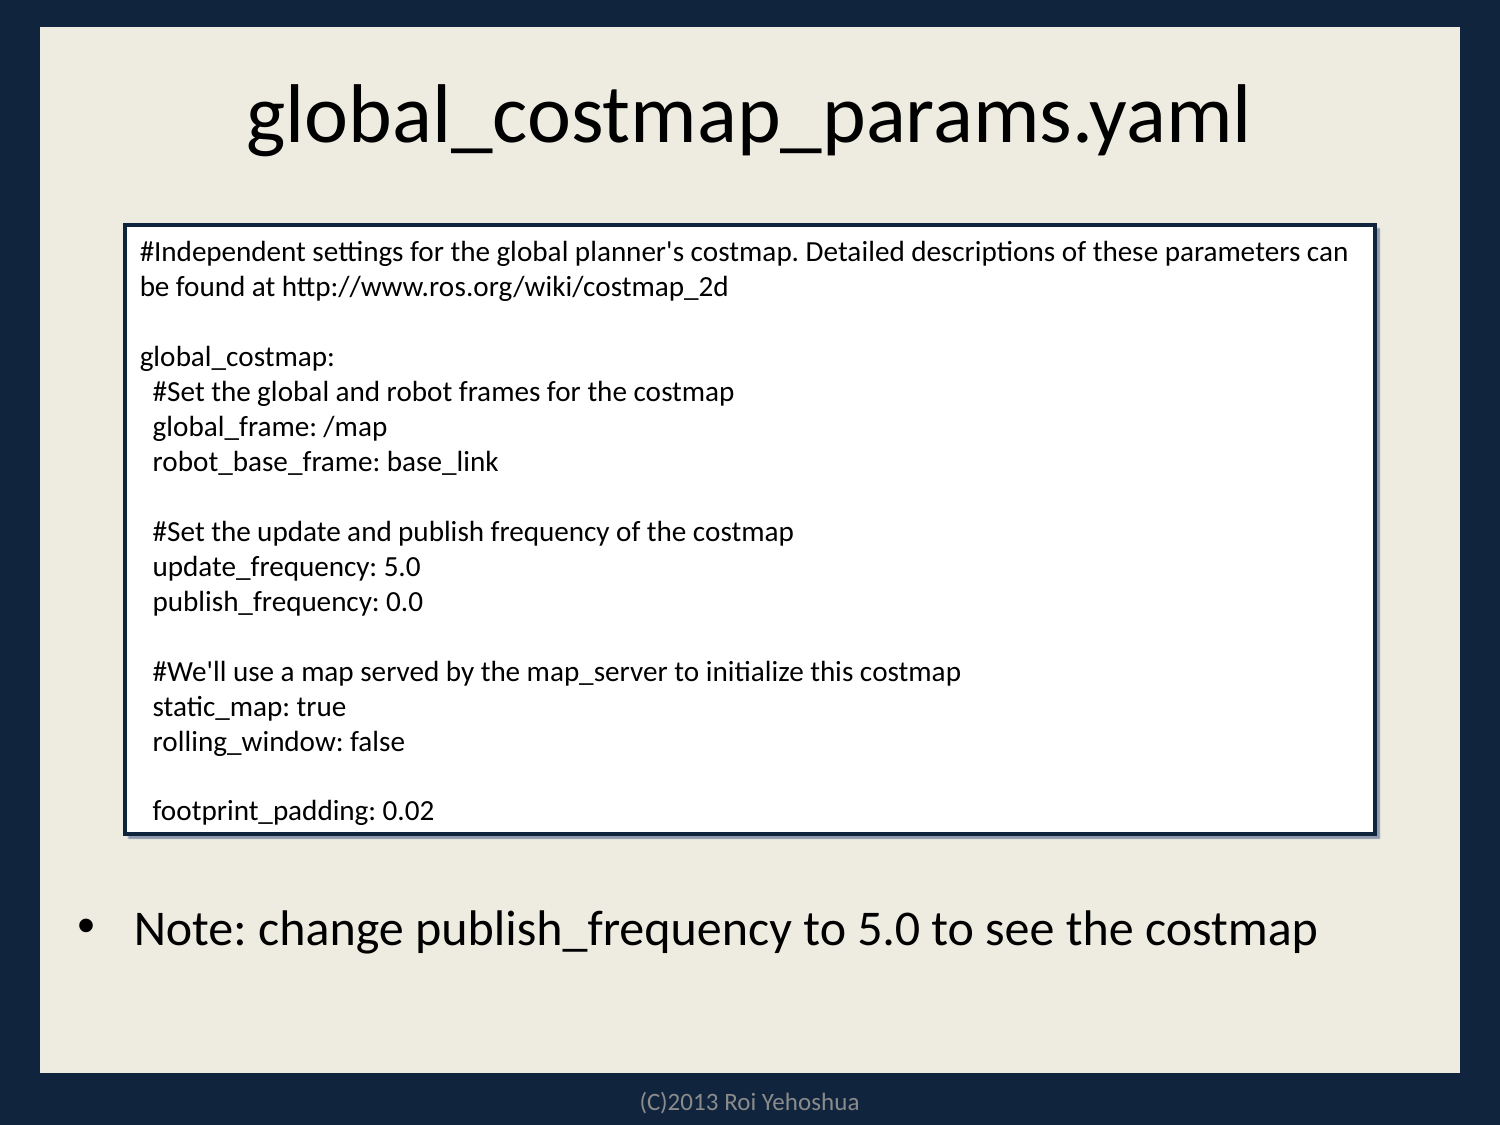

# global_costmap_params.yaml
#Independent settings for the global planner's costmap. Detailed descriptions of these parameters can be found at http://www.ros.org/wiki/costmap_2d
global_costmap:
 #Set the global and robot frames for the costmap
 global_frame: /map
 robot_base_frame: base_link
 #Set the update and publish frequency of the costmap
 update_frequency: 5.0
 publish_frequency: 0.0
 #We'll use a map served by the map_server to initialize this costmap
 static_map: true
 rolling_window: false
 footprint_padding: 0.02
Note: change publish_frequency to 5.0 to see the costmap
(C)2013 Roi Yehoshua